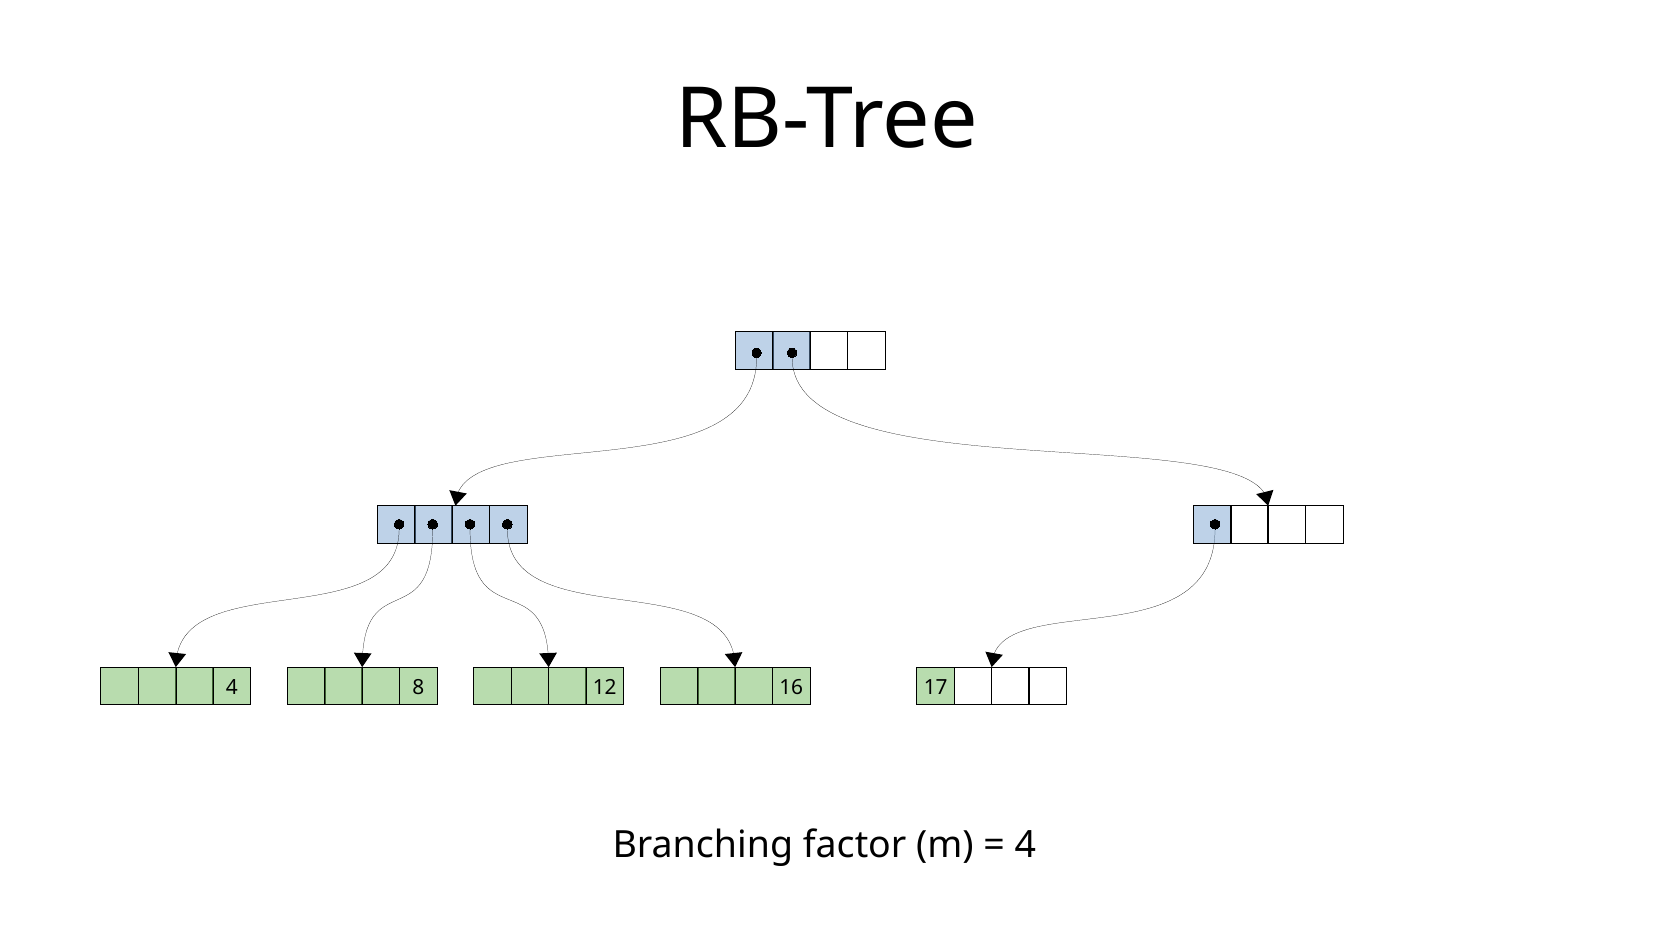

# RB-Tree
4
8
12
16
17
Branching factor (m) = 4